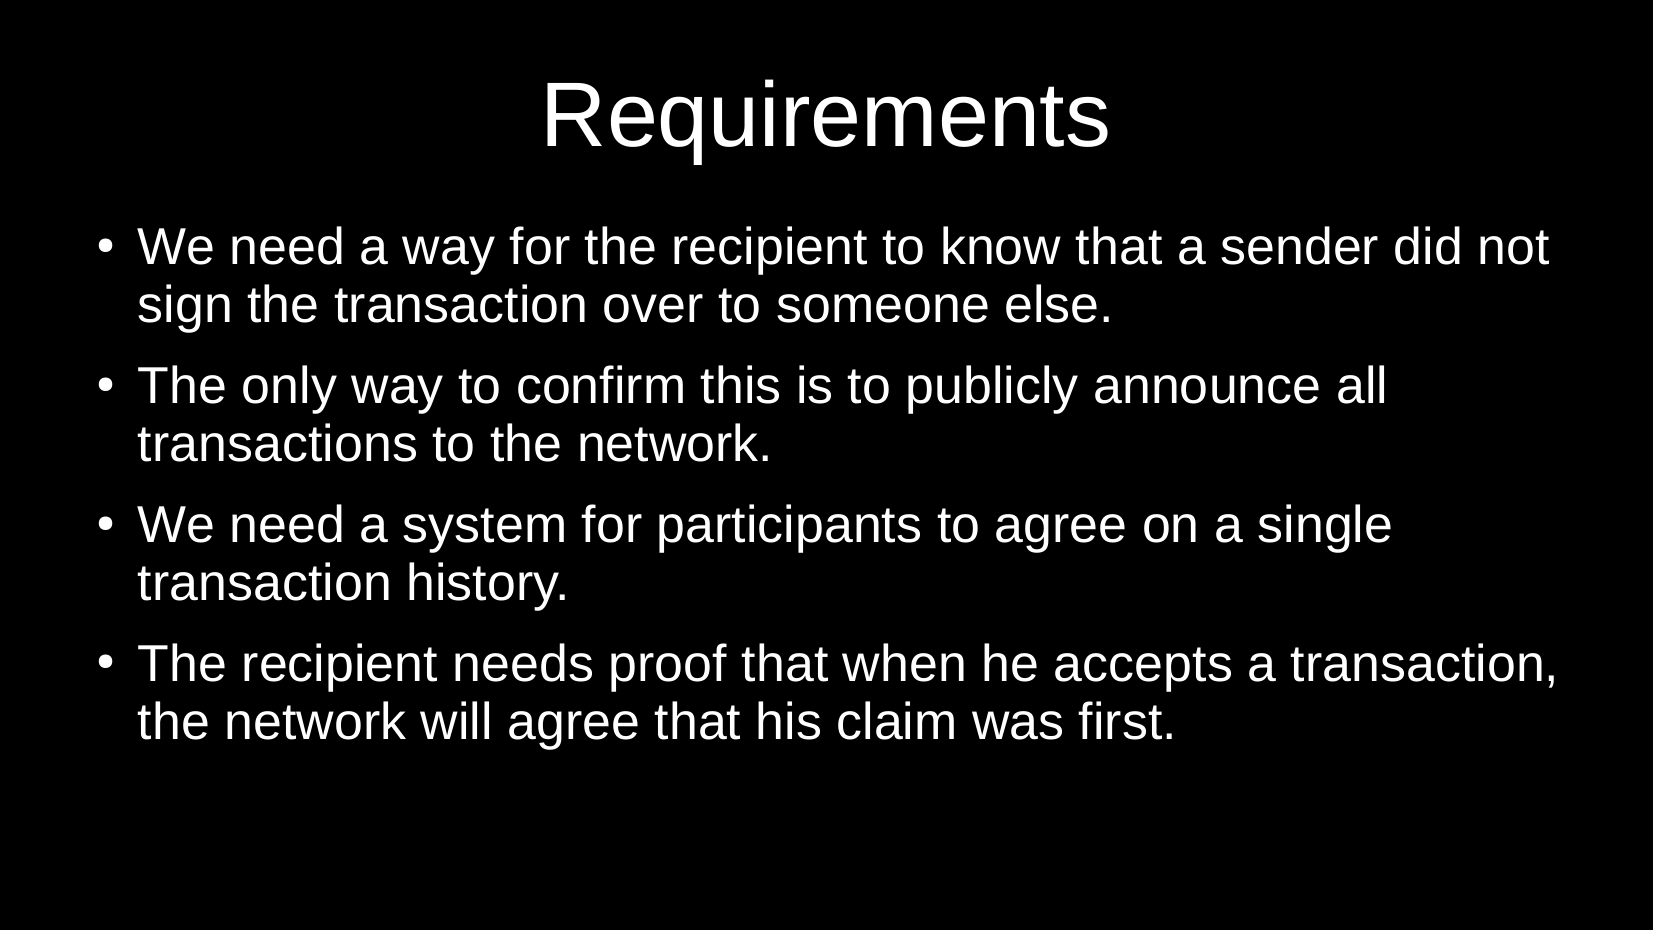

# Requirements
We need a way for the recipient to know that a sender did not sign the transaction over to someone else.
The only way to confirm this is to publicly announce all transactions to the network.
We need a system for participants to agree on a single transaction history.
The recipient needs proof that when he accepts a transaction, the network will agree that his claim was first.